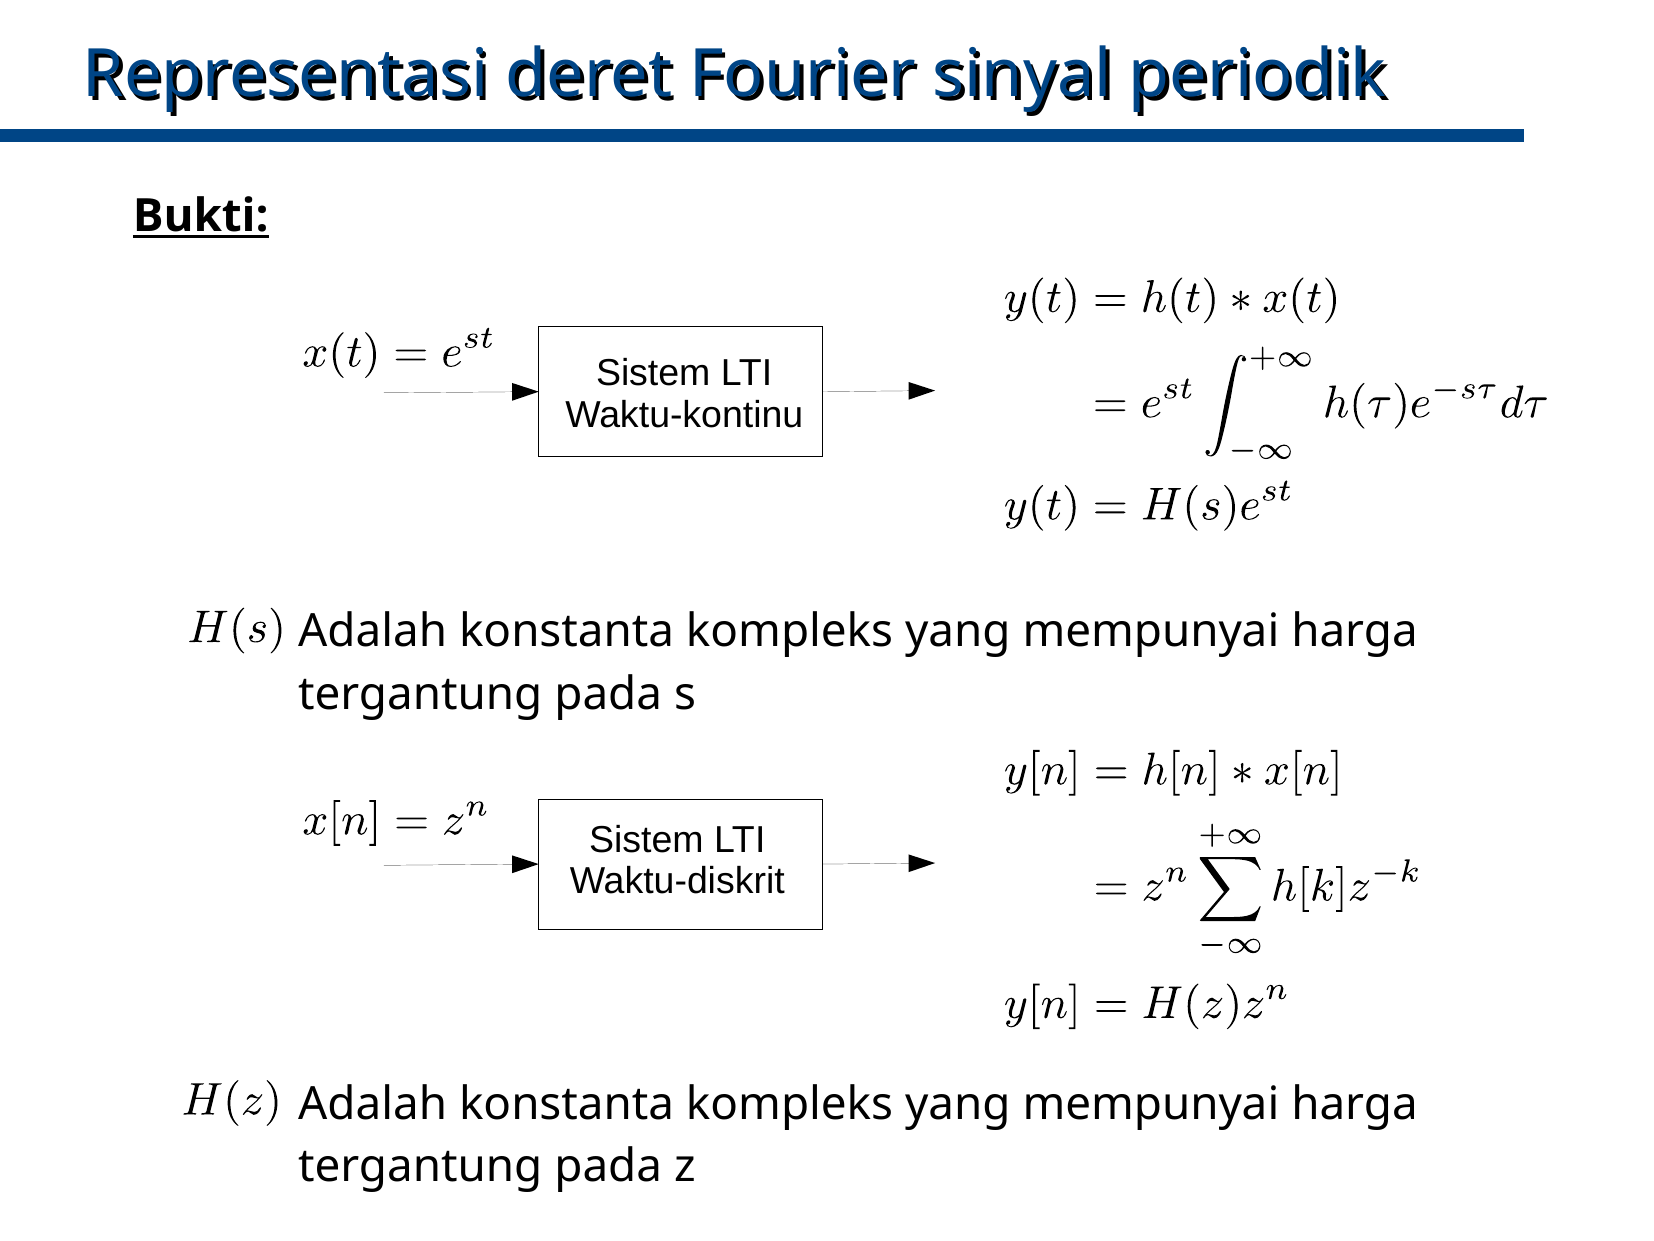

Representasi deret Fourier sinyal periodik
Bukti:
Sistem LTI
Waktu-kontinu
Adalah konstanta kompleks yang mempunyai harga tergantung pada s
Sistem LTI
Waktu-diskrit
Adalah konstanta kompleks yang mempunyai harga tergantung pada z